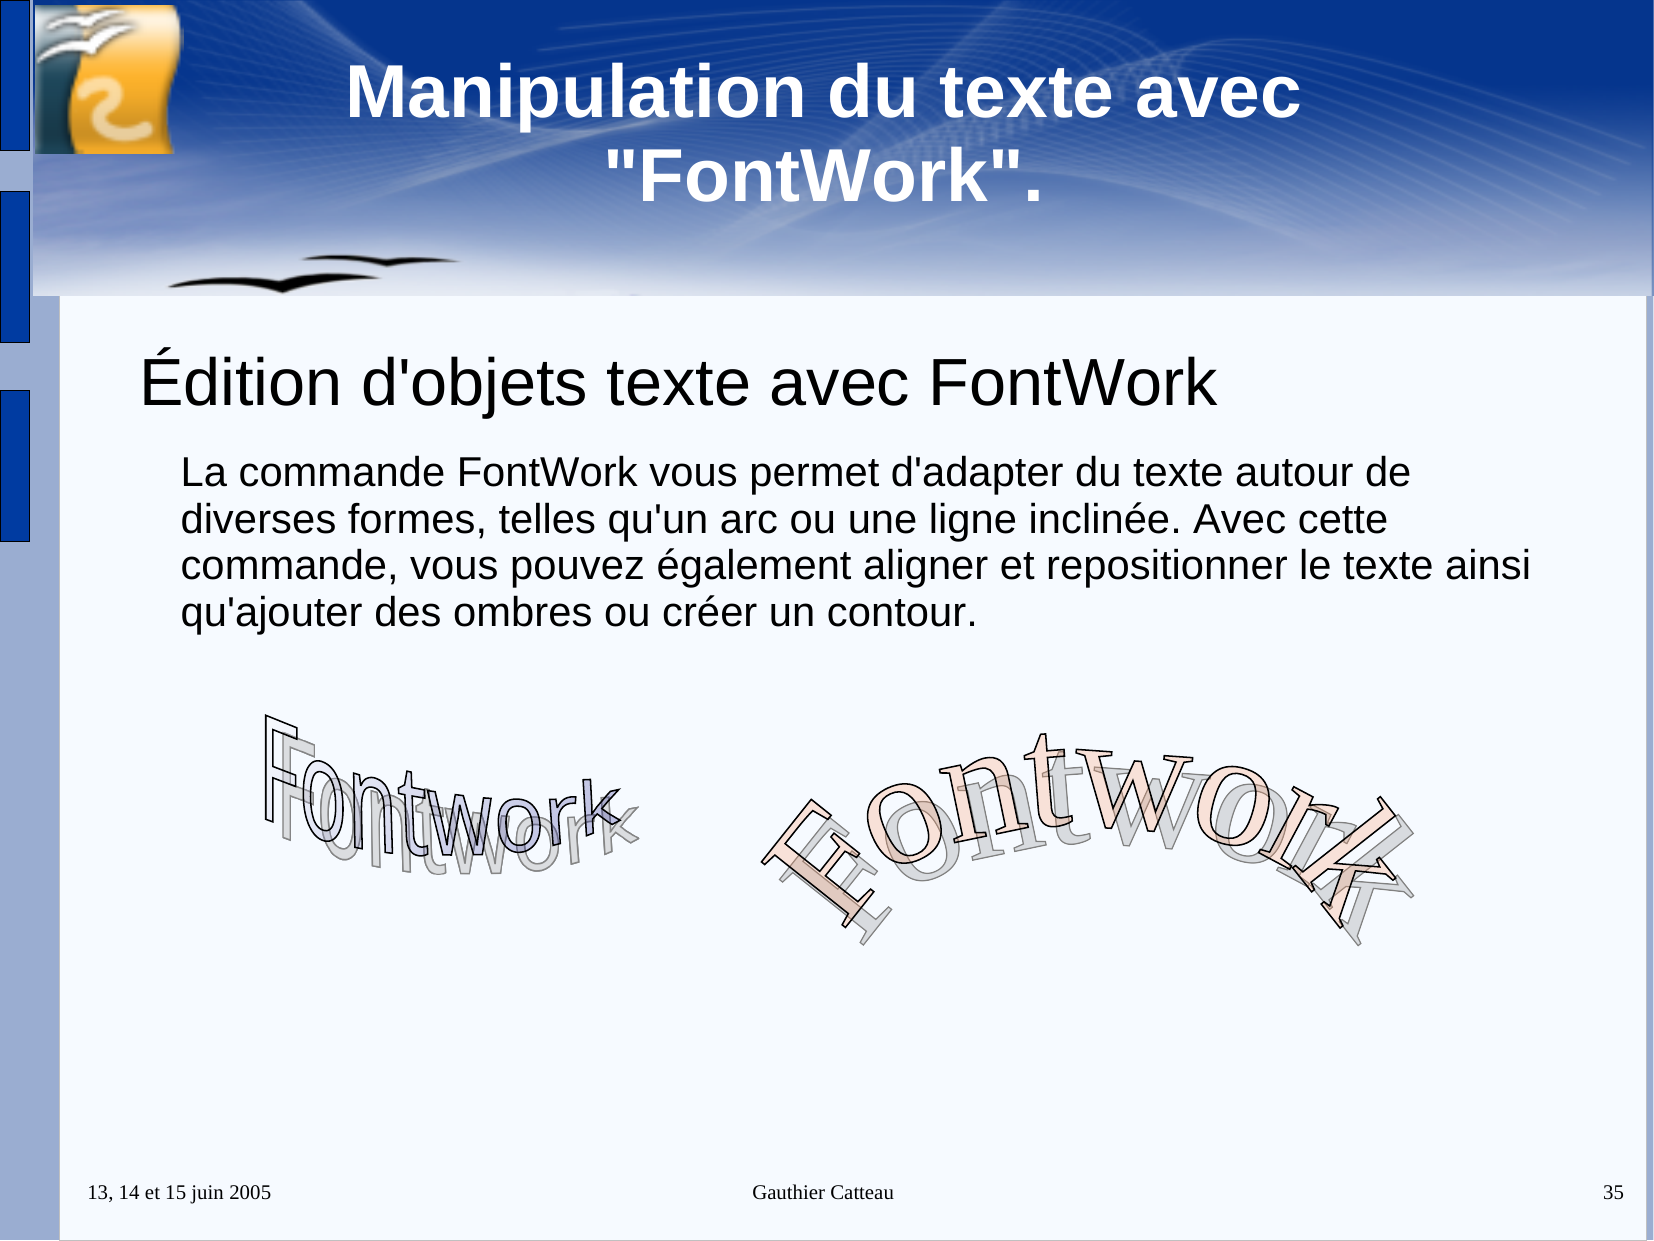

# Manipulation du texte avec "FontWork".
Édition d'objets texte avec FontWork
La commande FontWork vous permet d'adapter du texte autour de diverses formes, telles qu'un arc ou une ligne inclinée. Avec cette commande, vous pouvez également aligner et repositionner le texte ainsi qu'ajouter des ombres ou créer un contour.
Fontwork
Fontwork
Gauthier Catteau